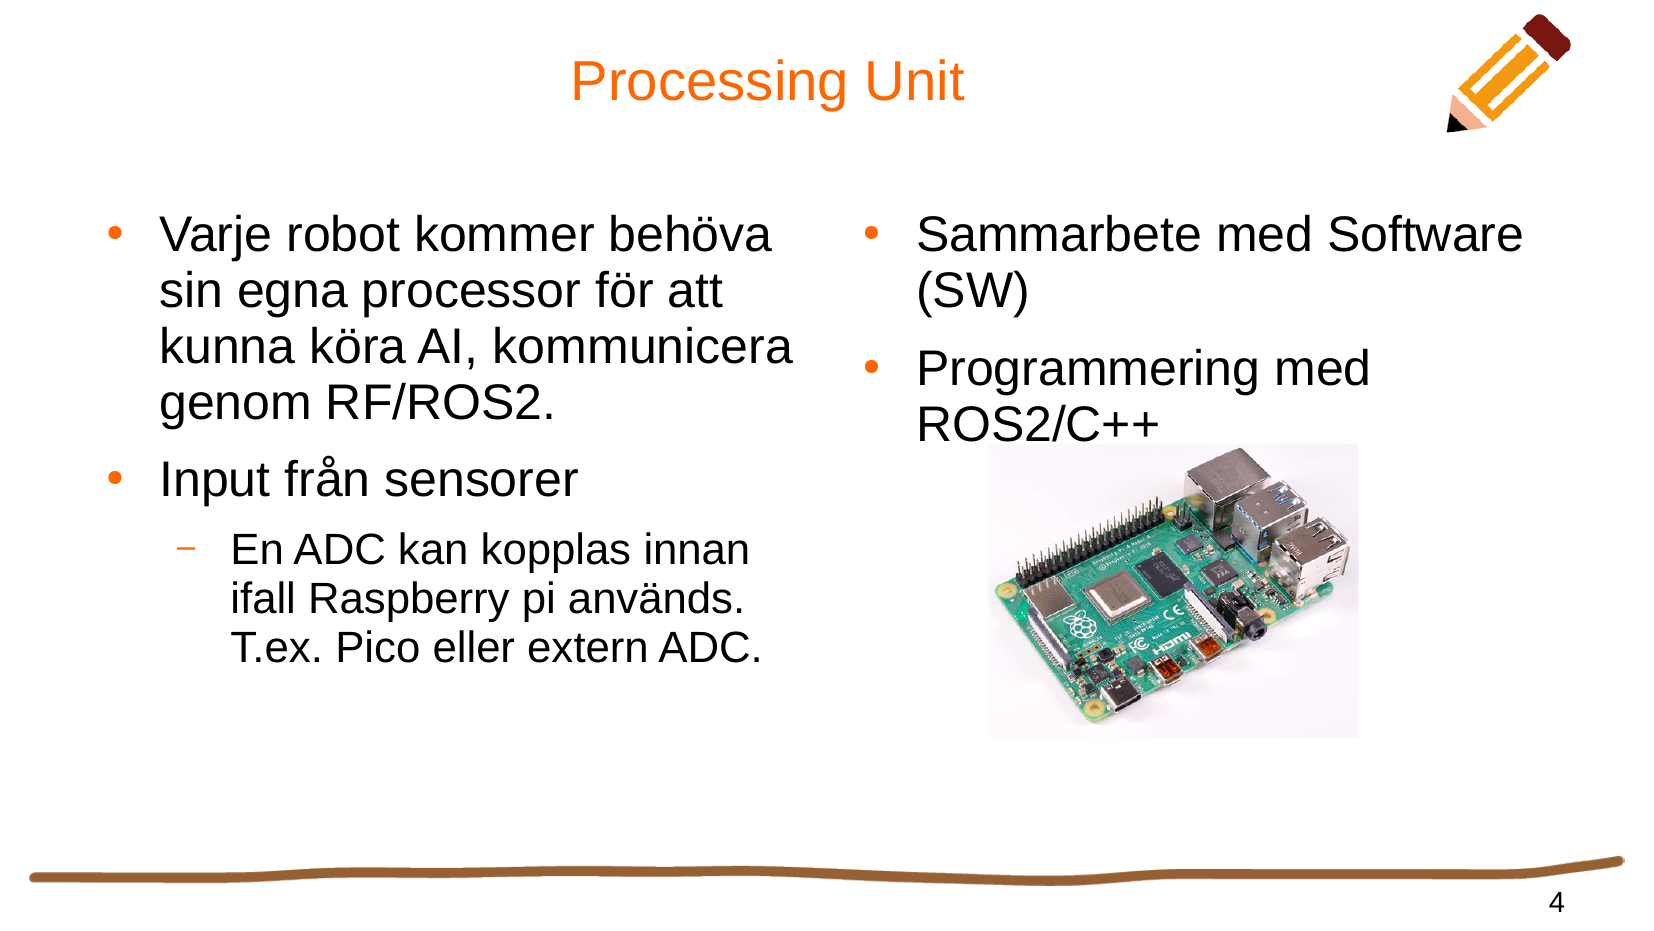

# Processing Unit
Varje robot kommer behöva sin egna processor för att kunna köra AI, kommunicera genom RF/ROS2.
Input från sensorer
En ADC kan kopplas innan ifall Raspberry pi används. T.ex. Pico eller extern ADC.
Sammarbete med Software (SW)
Programmering med ROS2/C++
4